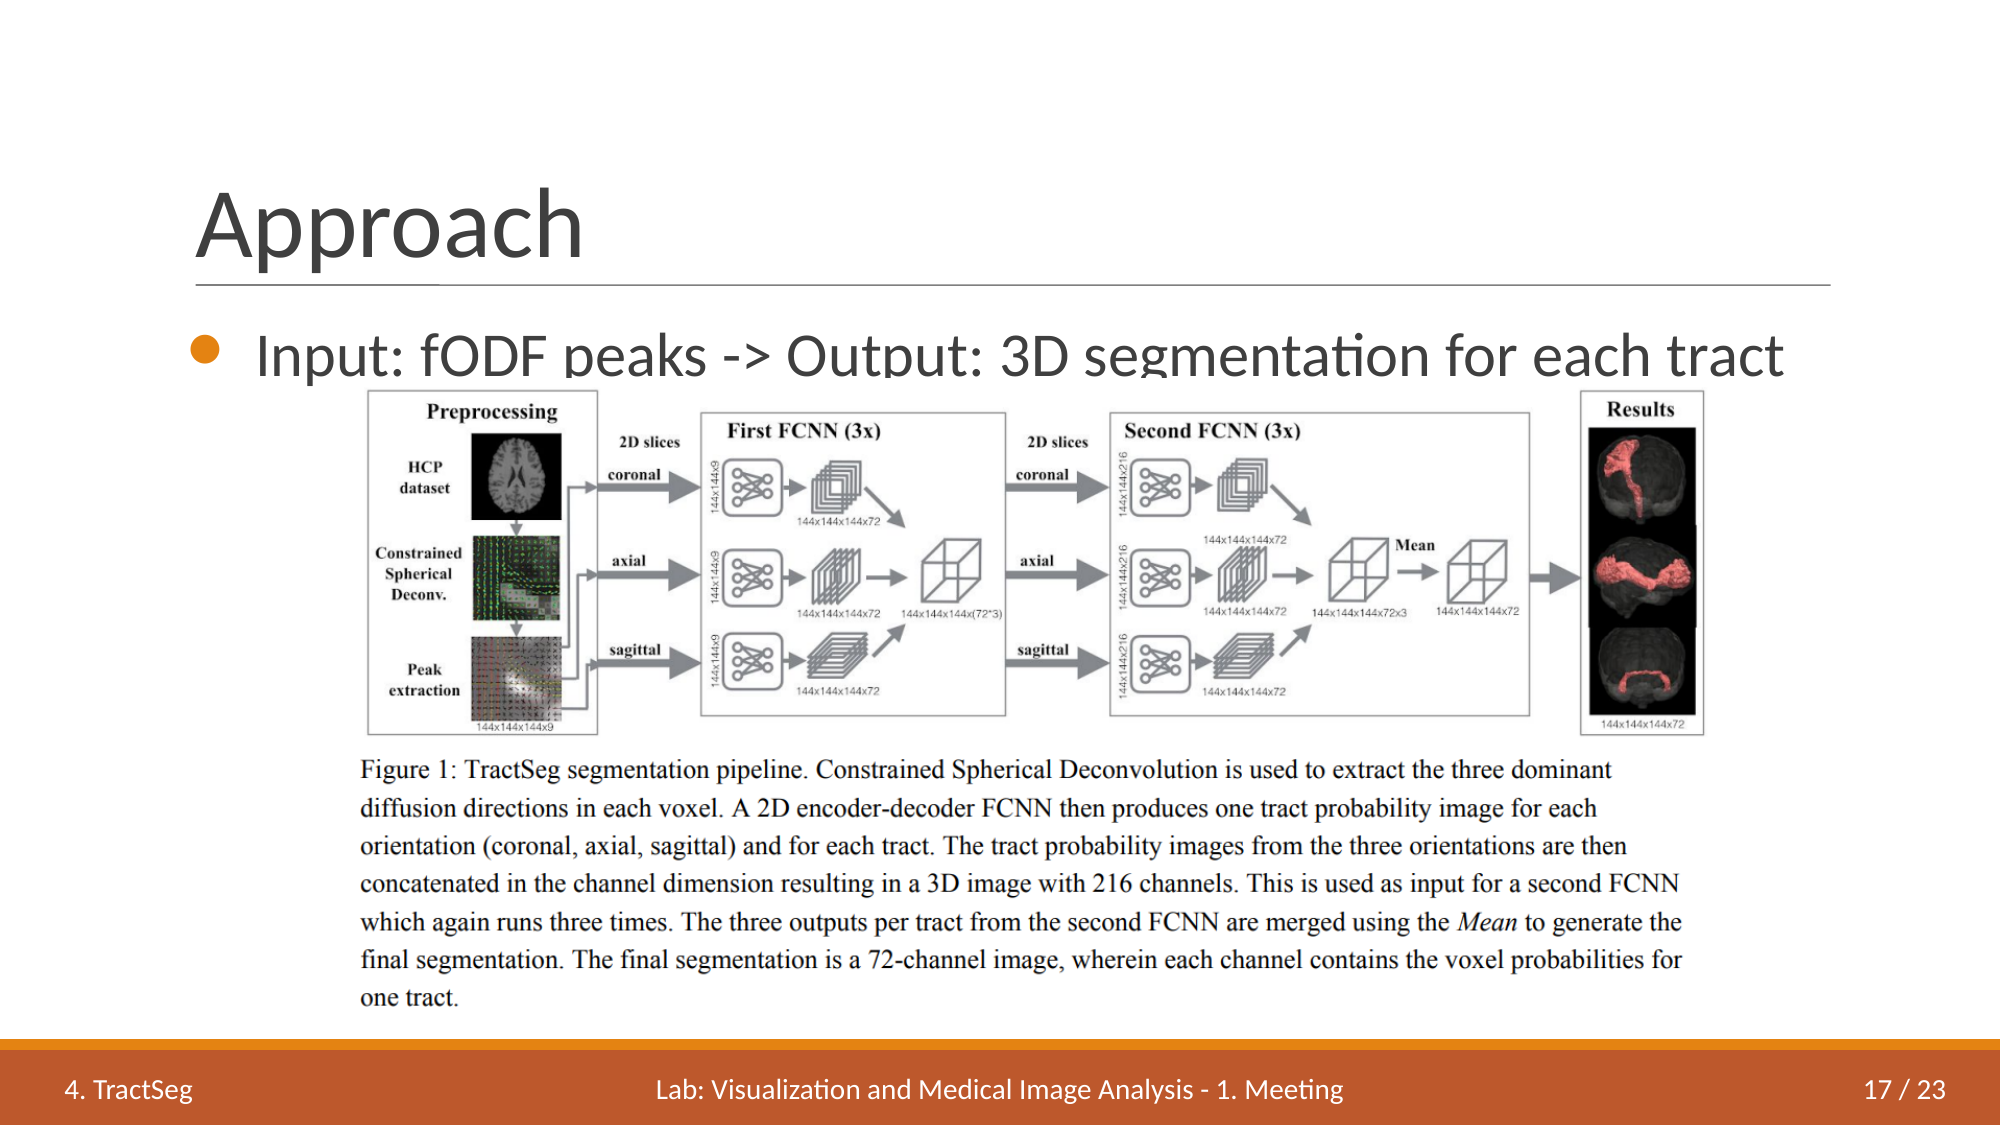

# Approach
Input: fODF peaks -> Output: 3D segmentation for each tract
4. TractSeg
Lab: Visualization and Medical Image Analysis - 1. Meeting